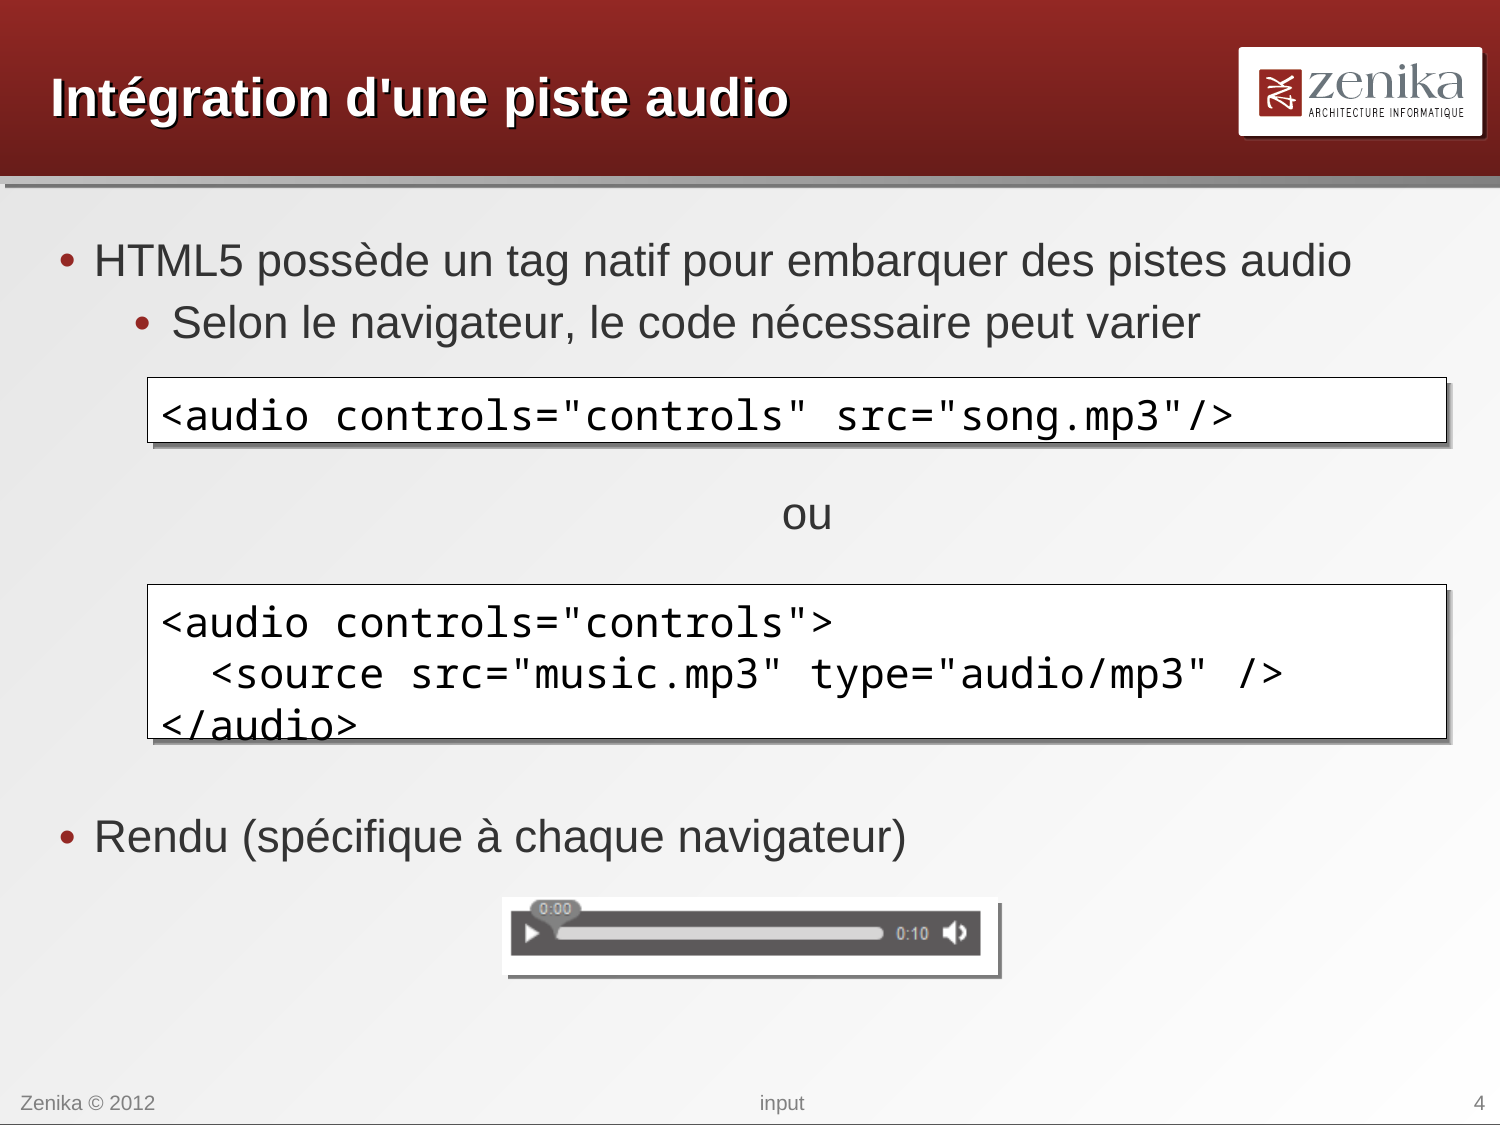

# Intégration d'une piste audio
HTML5 possède un tag natif pour embarquer des pistes audio
Selon le navigateur, le code nécessaire peut varier
ou
Rendu (spécifique à chaque navigateur)
<audio controls="controls" src="song.mp3"/>
<audio controls="controls">
 <source src="music.mp3" type="audio/mp3" />
</audio>